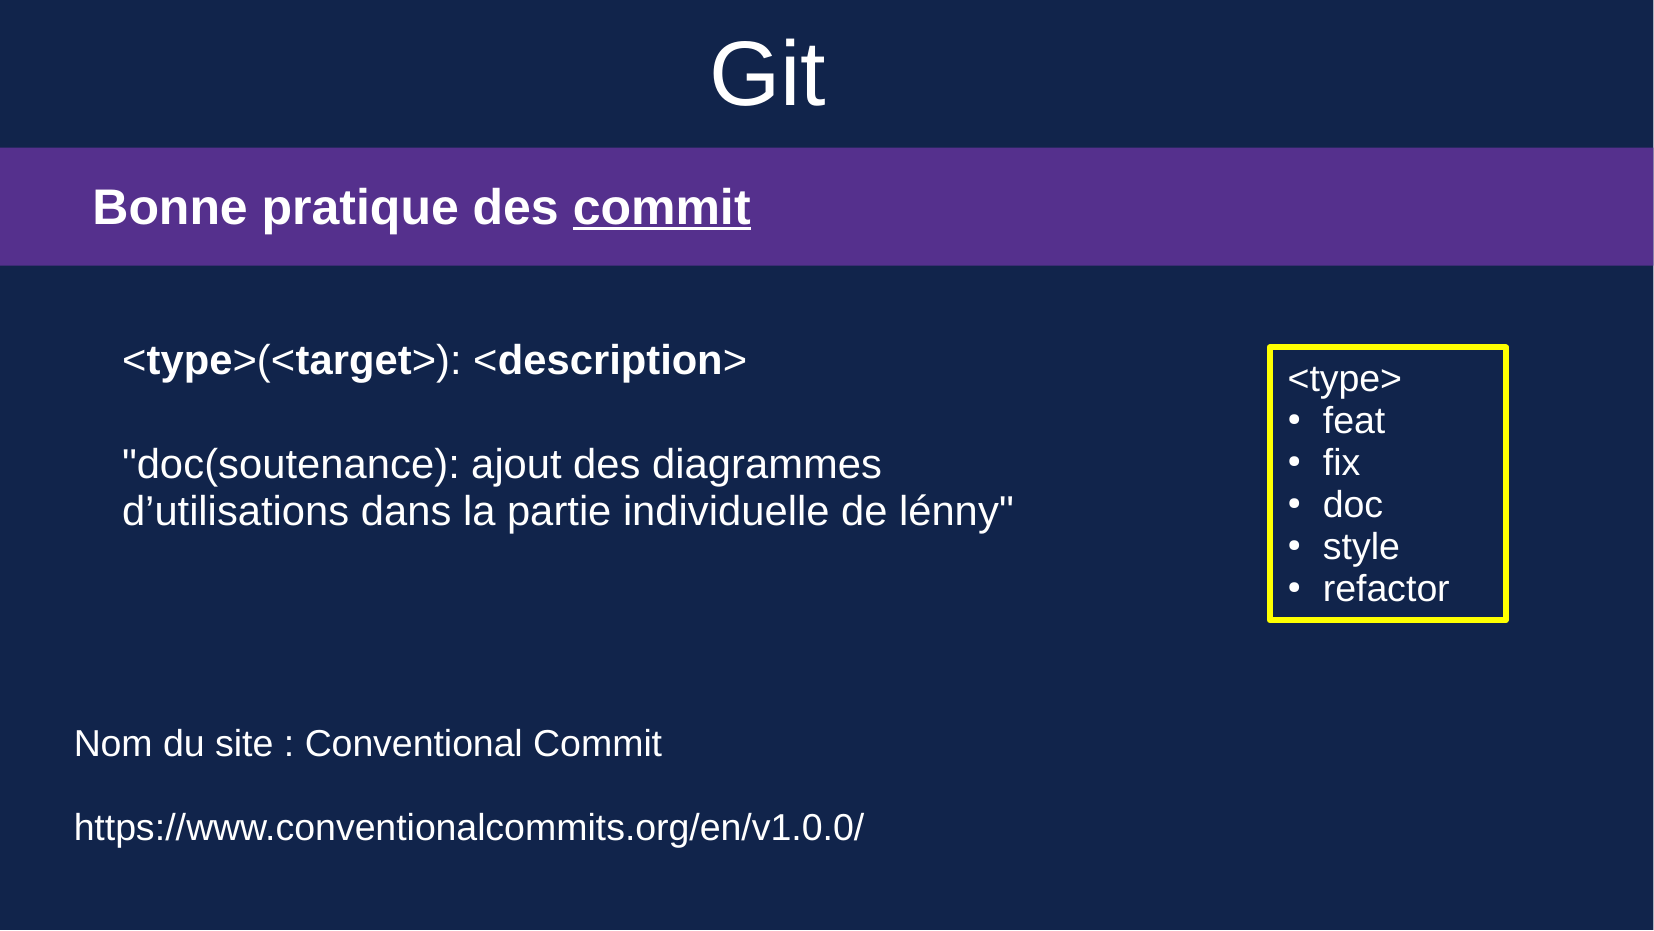

# Git
Bonne pratique des commit
<type>(<target>): <description>
"doc(soutenance): ajout des diagrammes d’utilisations dans la partie individuelle de lénny"
<type>
feat
fix
doc
style
refactor
Nom du site : Conventional Commit
https://www.conventionalcommits.org/en/v1.0.0/